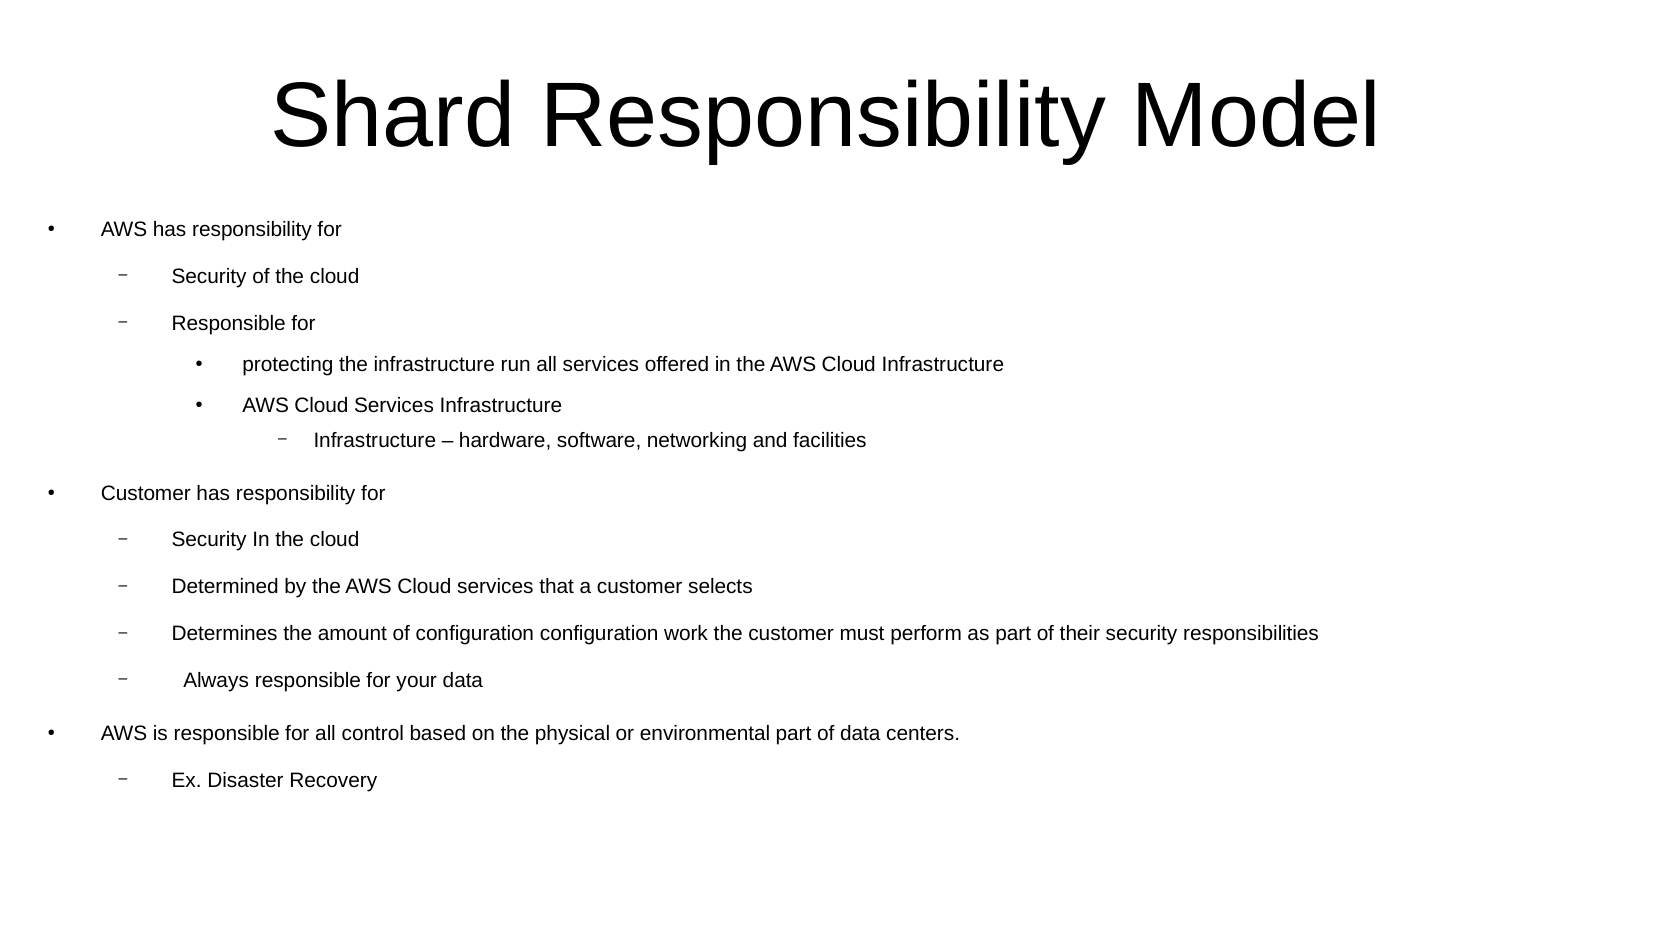

# Shard Responsibility Model
AWS has responsibility for
Security of the cloud
Responsible for
protecting the infrastructure run all services offered in the AWS Cloud Infrastructure
AWS Cloud Services Infrastructure
Infrastructure – hardware, software, networking and facilities
Customer has responsibility for
Security In the cloud
Determined by the AWS Cloud services that a customer selects
Determines the amount of configuration configuration work the customer must perform as part of their security responsibilities
 Always responsible for your data
AWS is responsible for all control based on the physical or environmental part of data centers.
Ex. Disaster Recovery